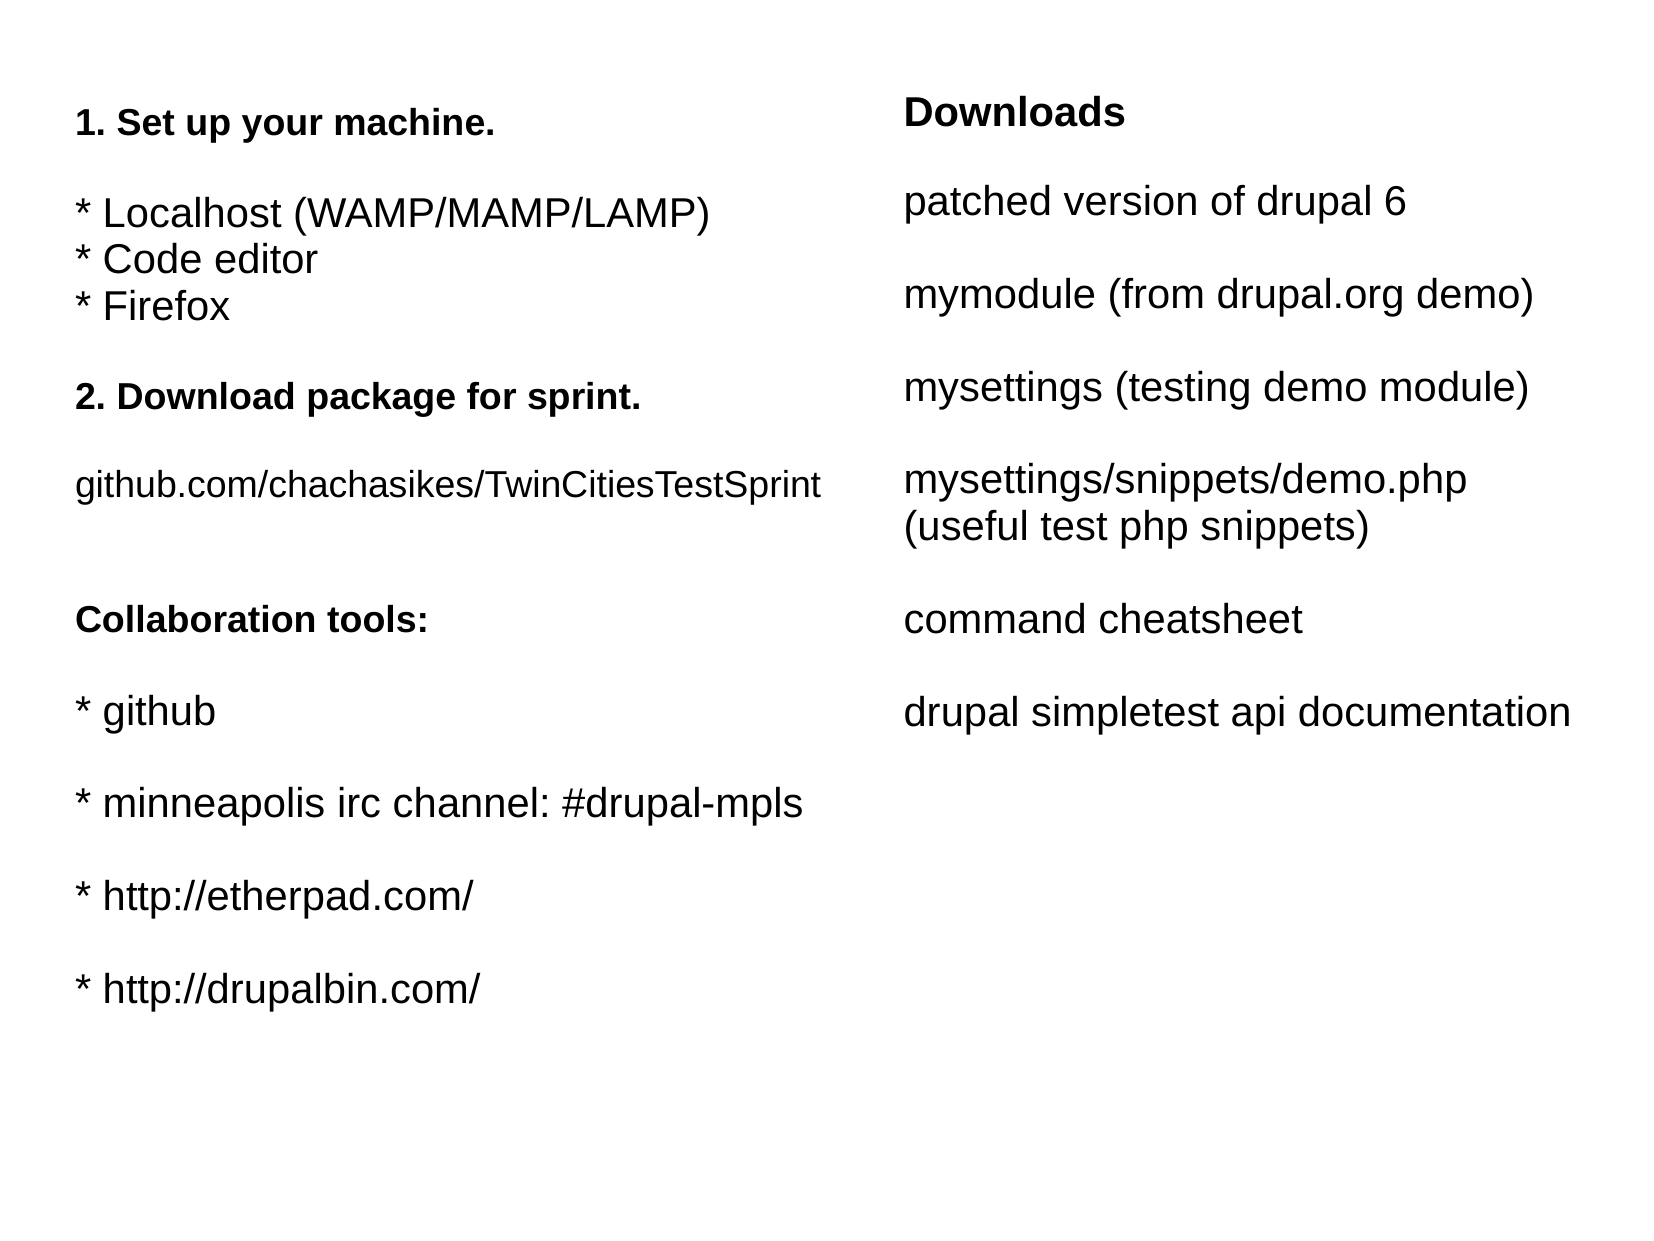

Downloads
patched version of drupal 6
mymodule (from drupal.org demo)
mysettings (testing demo module)
mysettings/snippets/demo.php
(useful test php snippets)
command cheatsheet
drupal simpletest api documentation
# 1. Set up your machine. * Localhost (WAMP/MAMP/LAMP) * Code editor * Firefox 2. Download package for sprint. github.com/chachasikes/TwinCitiesTestSprint Collaboration tools: * github * minneapolis irc channel: #drupal-mpls * http://etherpad.com/ * http://drupalbin.com/